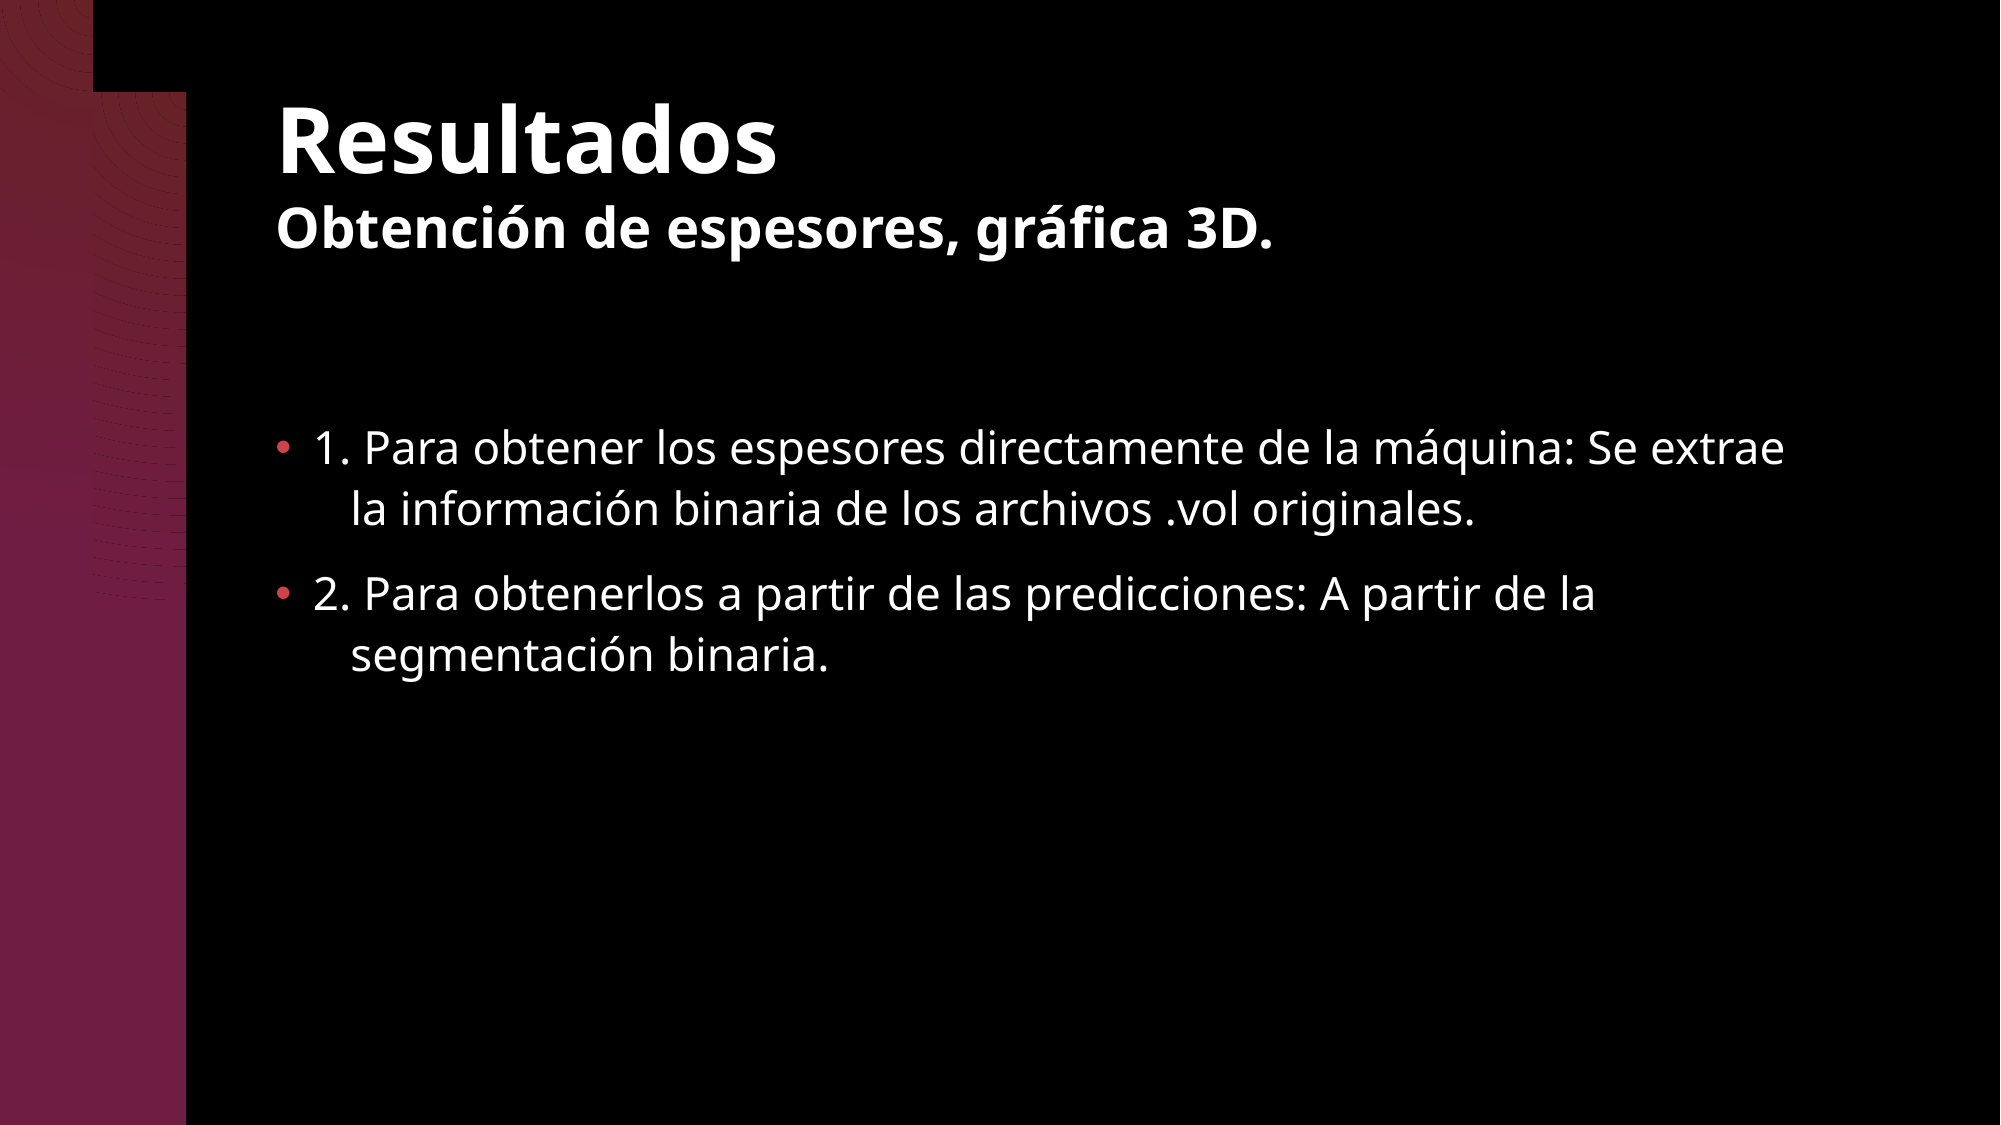

# Resultados Obtención de espesores, gráfica 3D.
1. Para obtener los espesores directamente de la máquina: Se extrae la información binaria de los archivos .vol originales.
2. Para obtenerlos a partir de las predicciones: A partir de la segmentación binaria.